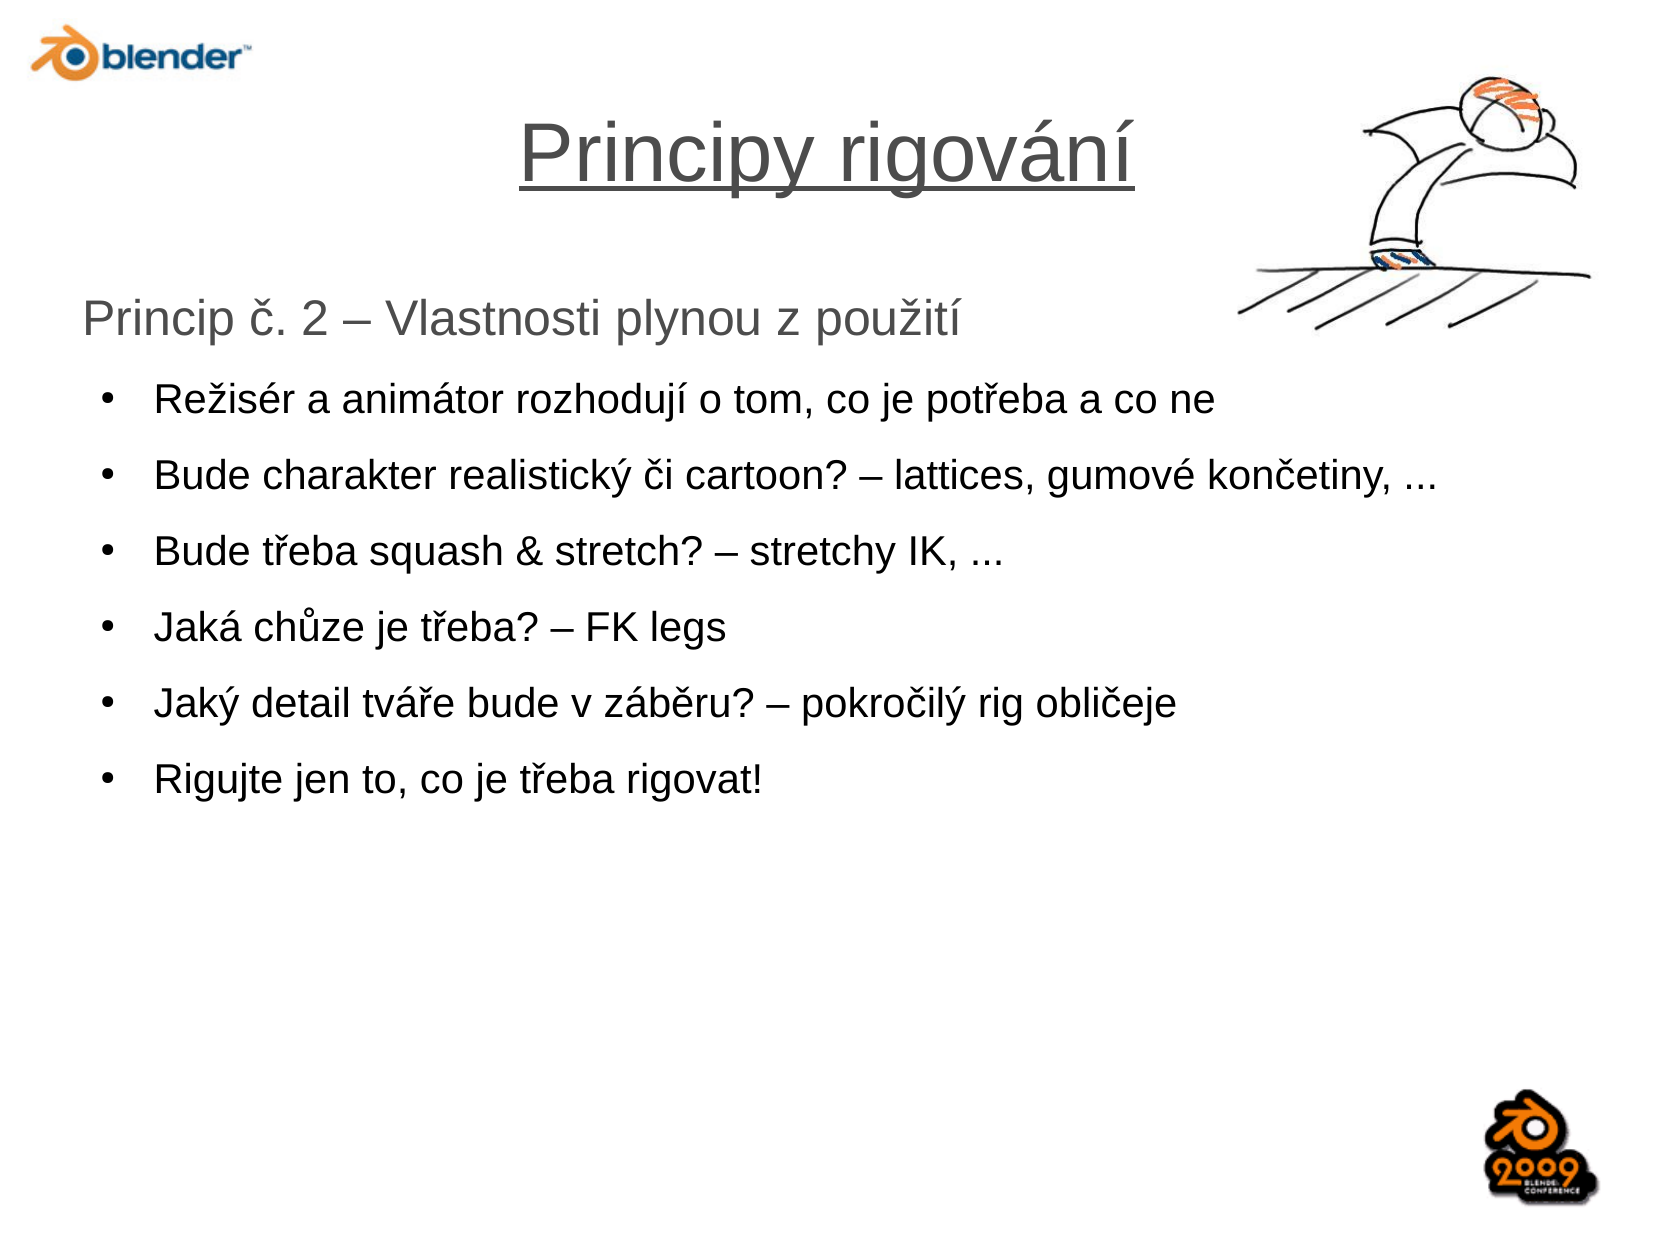

# Principy rigování
Princip č. 2 – Vlastnosti plynou z použití
Režisér a animátor rozhodují o tom, co je potřeba a co ne
Bude charakter realistický či cartoon? – lattices, gumové končetiny, ...
Bude třeba squash & stretch? – stretchy IK, ...
Jaká chůze je třeba? – FK legs
Jaký detail tváře bude v záběru? – pokročilý rig obličeje
Rigujte jen to, co je třeba rigovat!